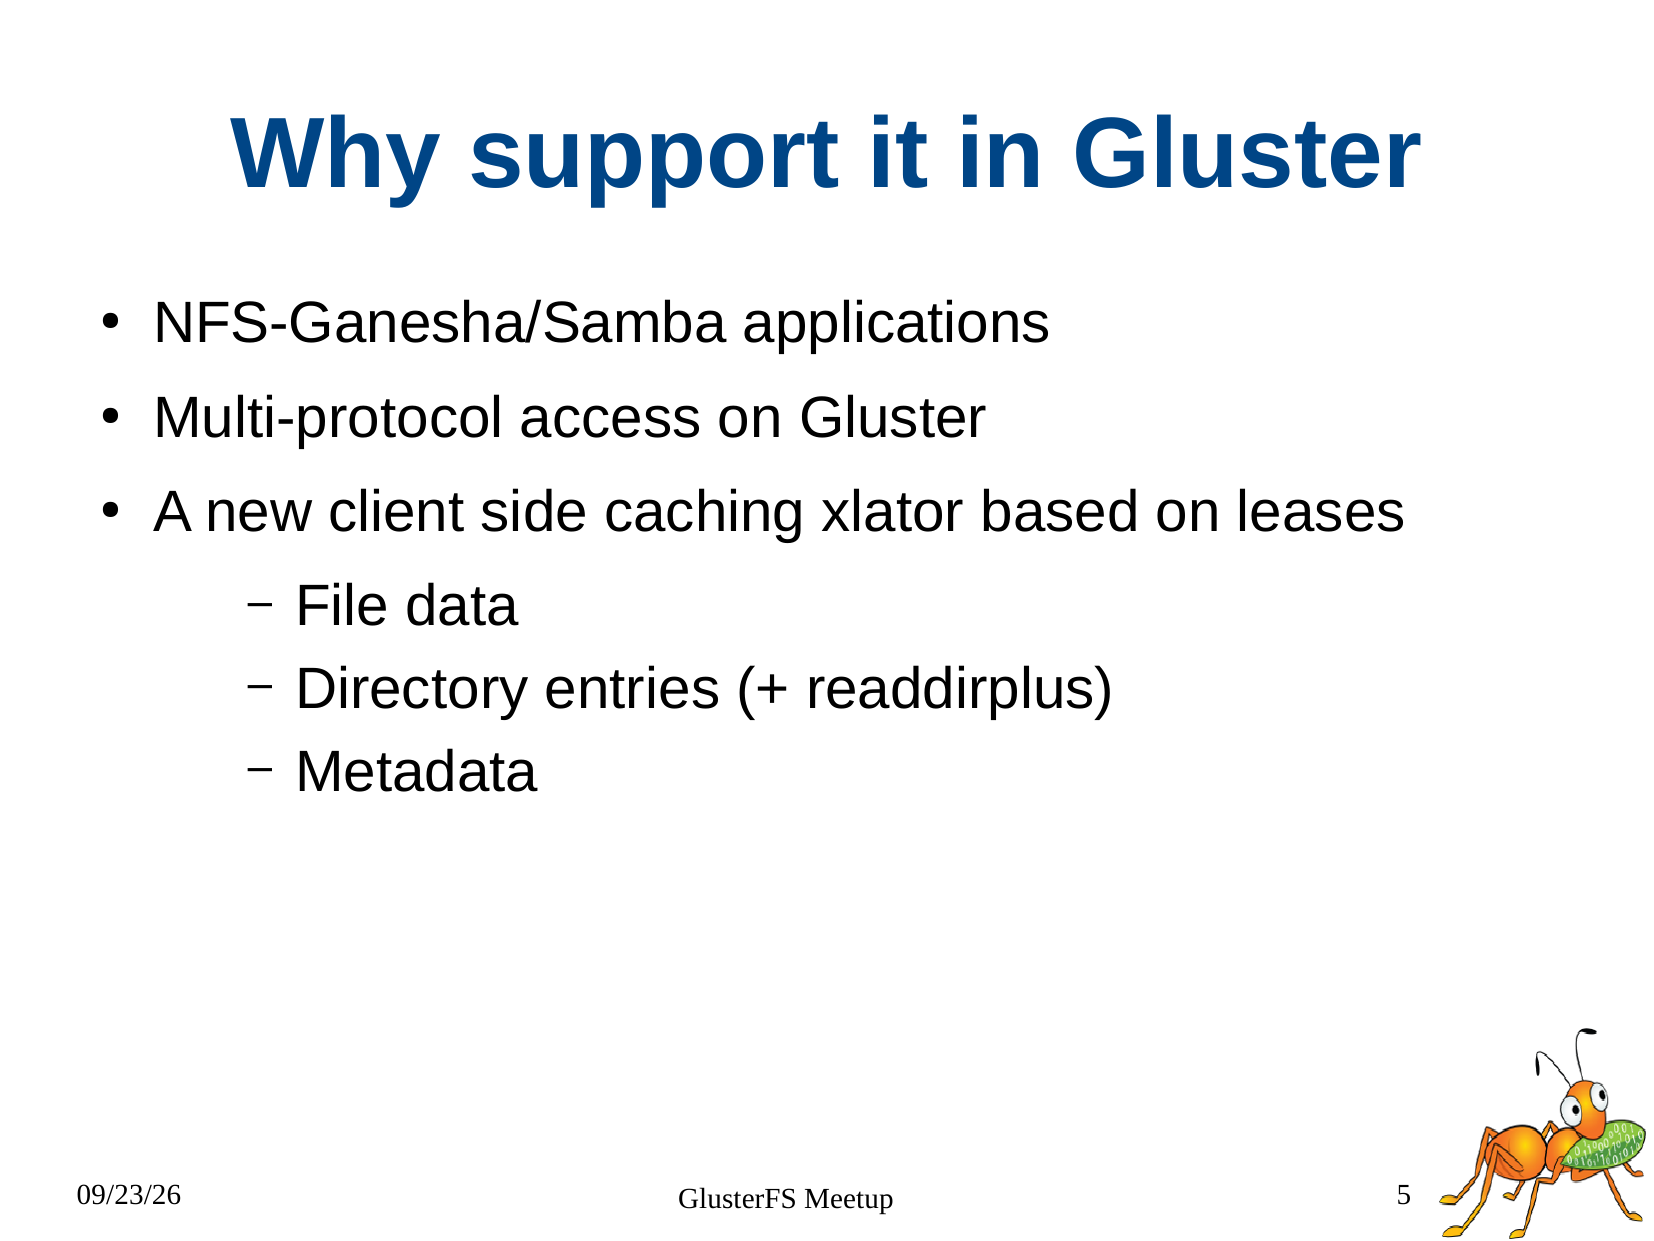

# Why support it in Gluster
NFS-Ganesha/Samba applications
Multi-protocol access on Gluster
A new client side caching xlator based on leases
File data
Directory entries (+ readdirplus)
Metadata
5